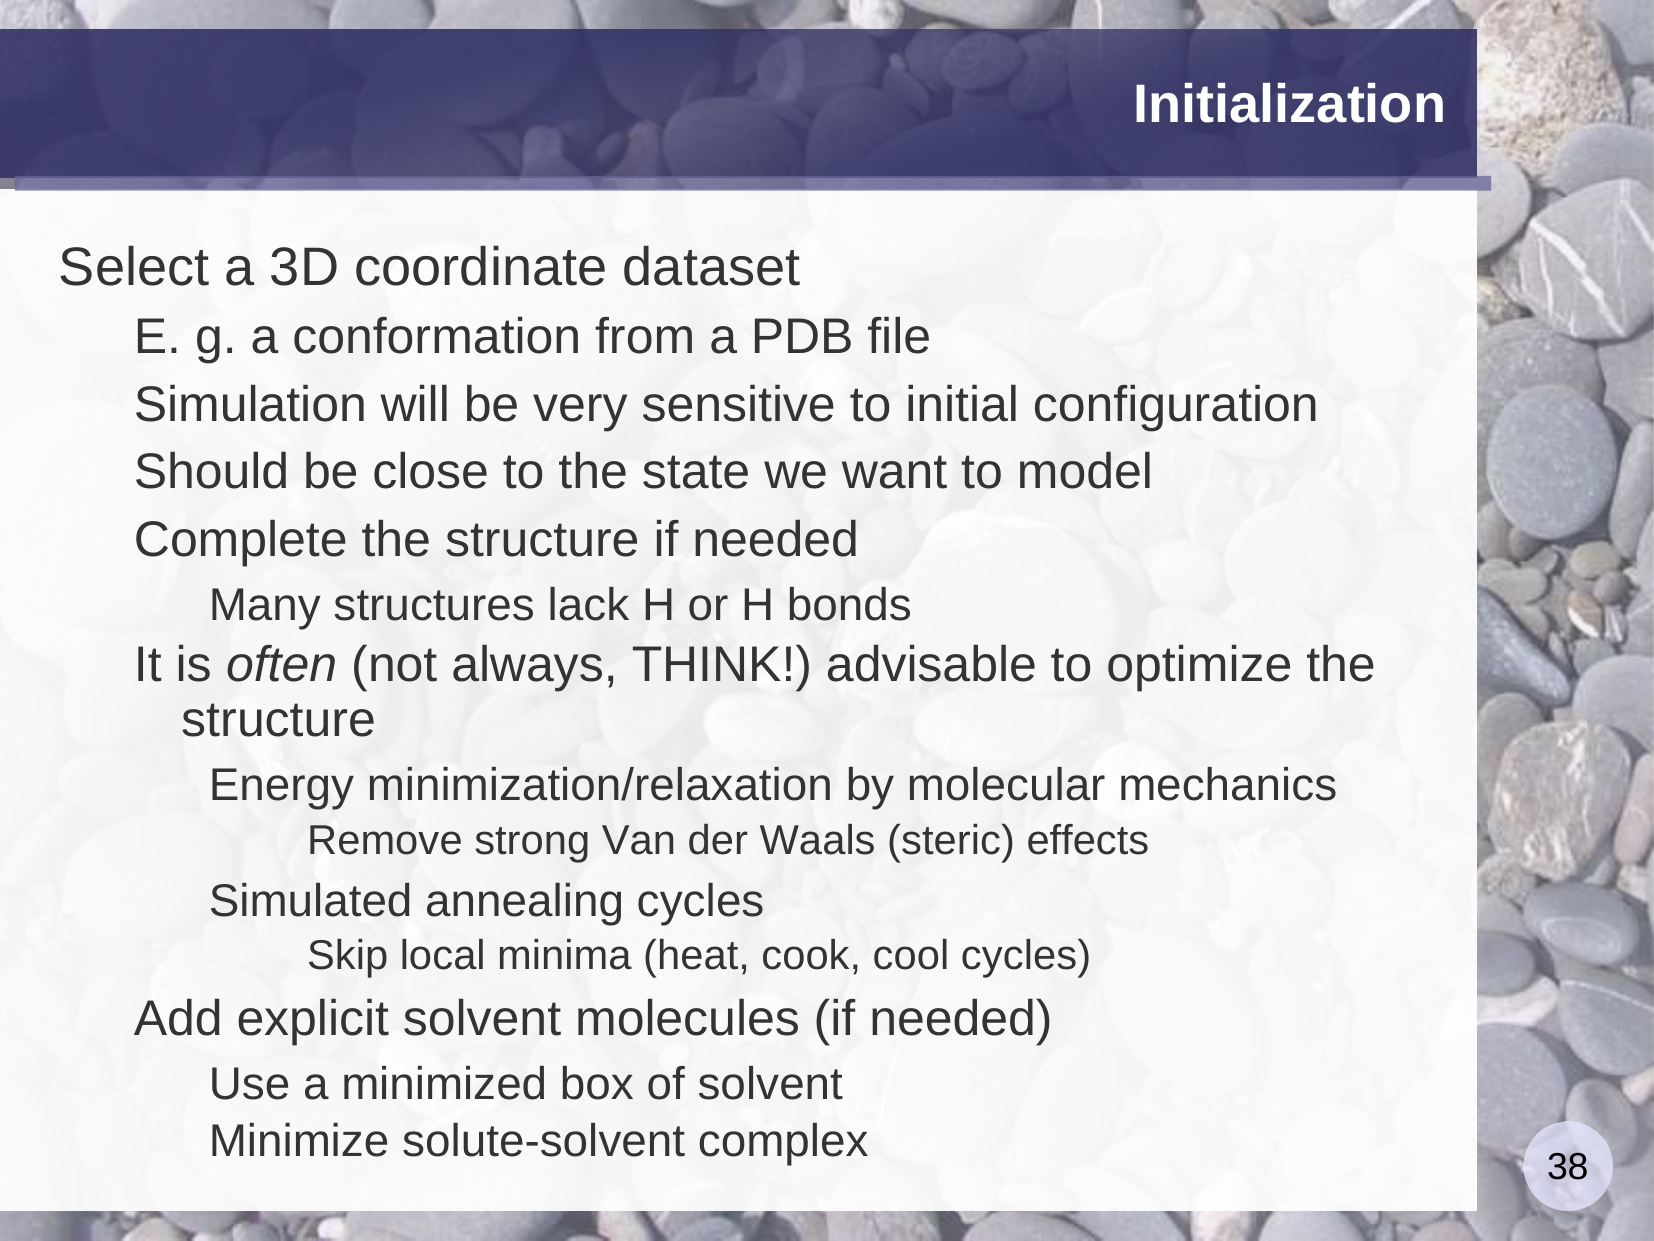

# Initialization
Select a 3D coordinate dataset
E. g. a conformation from a PDB file
Simulation will be very sensitive to initial configuration
Should be close to the state we want to model
Complete the structure if needed
Many structures lack H or H bonds
It is often (not always, THINK!) advisable to optimize the structure
Energy minimization/relaxation by molecular mechanics
Remove strong Van der Waals (steric) effects
Simulated annealing cycles
Skip local minima (heat, cook, cool cycles)
Add explicit solvent molecules (if needed)
Use a minimized box of solvent
Minimize solute-solvent complex